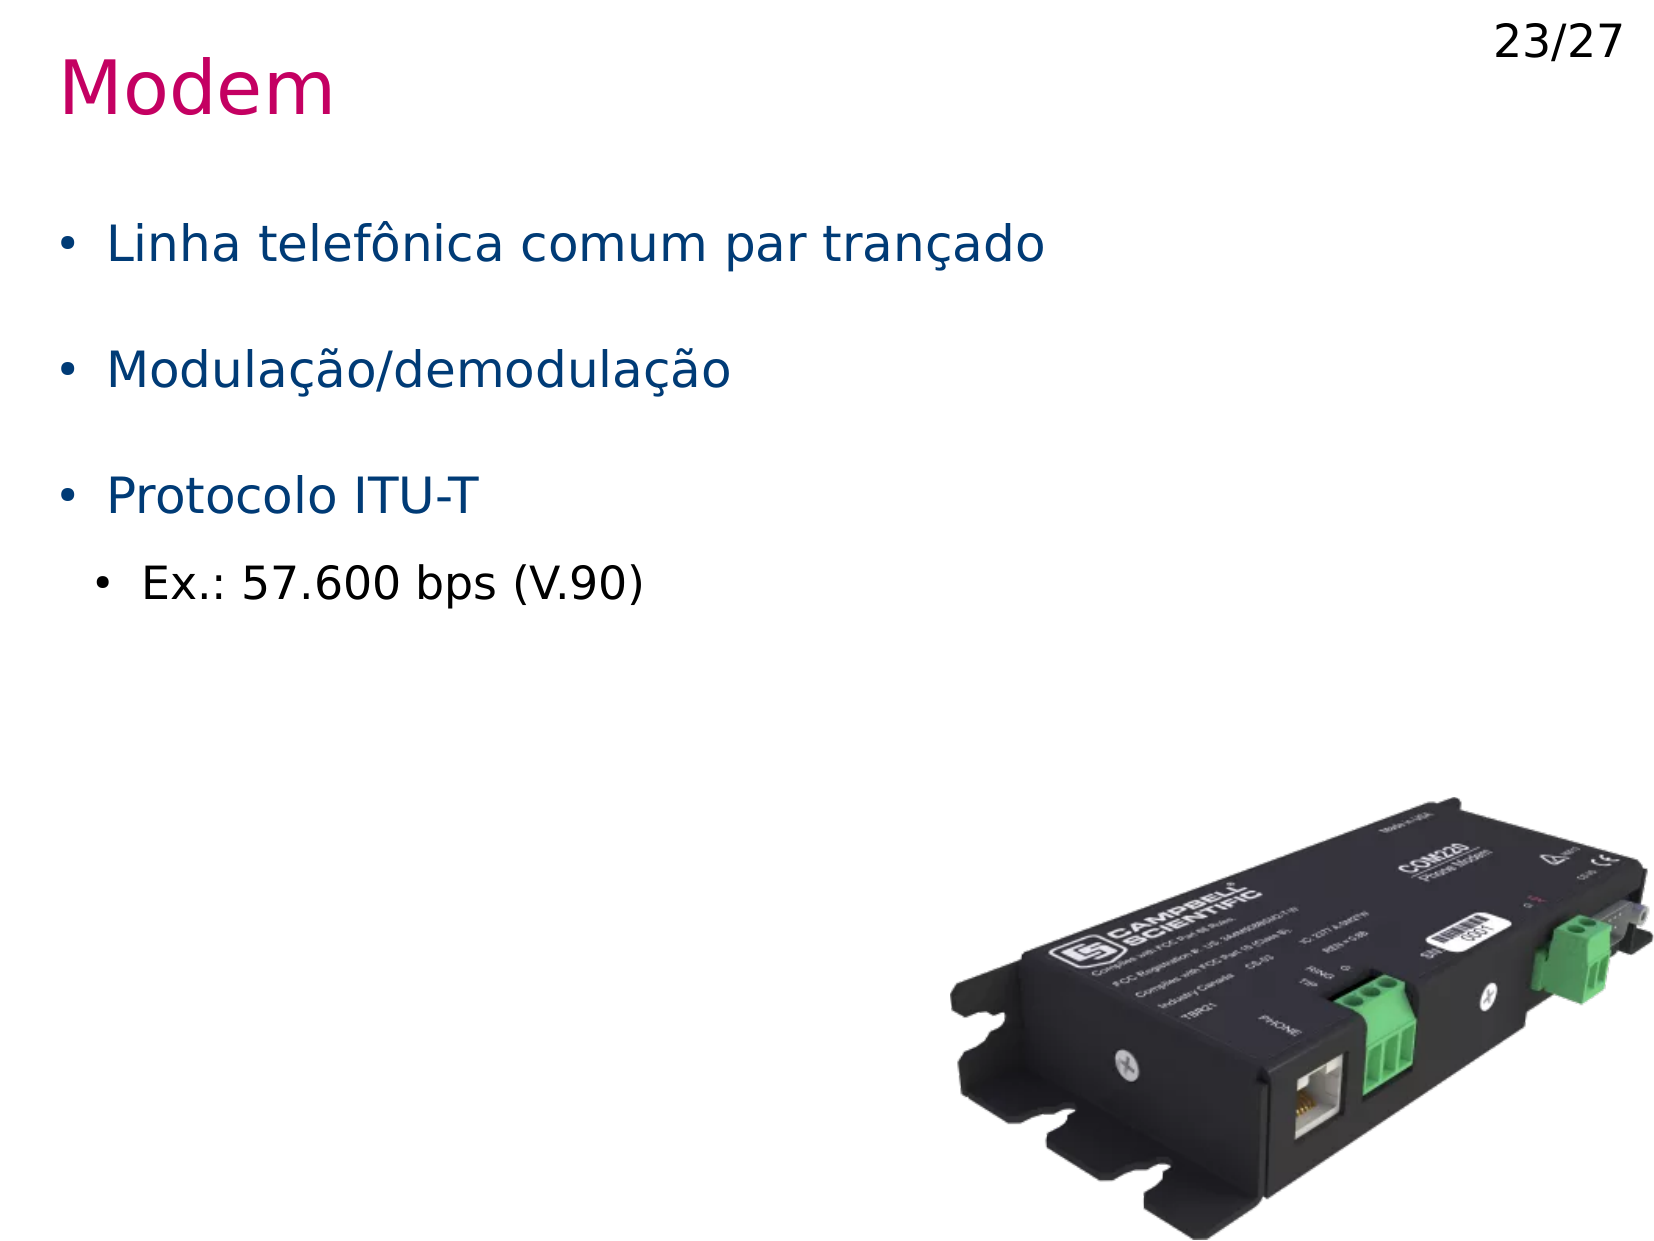

23
# Modem
Linha telefônica comum par trançado
Modulação/demodulação
Protocolo ITU-T
Ex.: 57.600 bps (V.90)